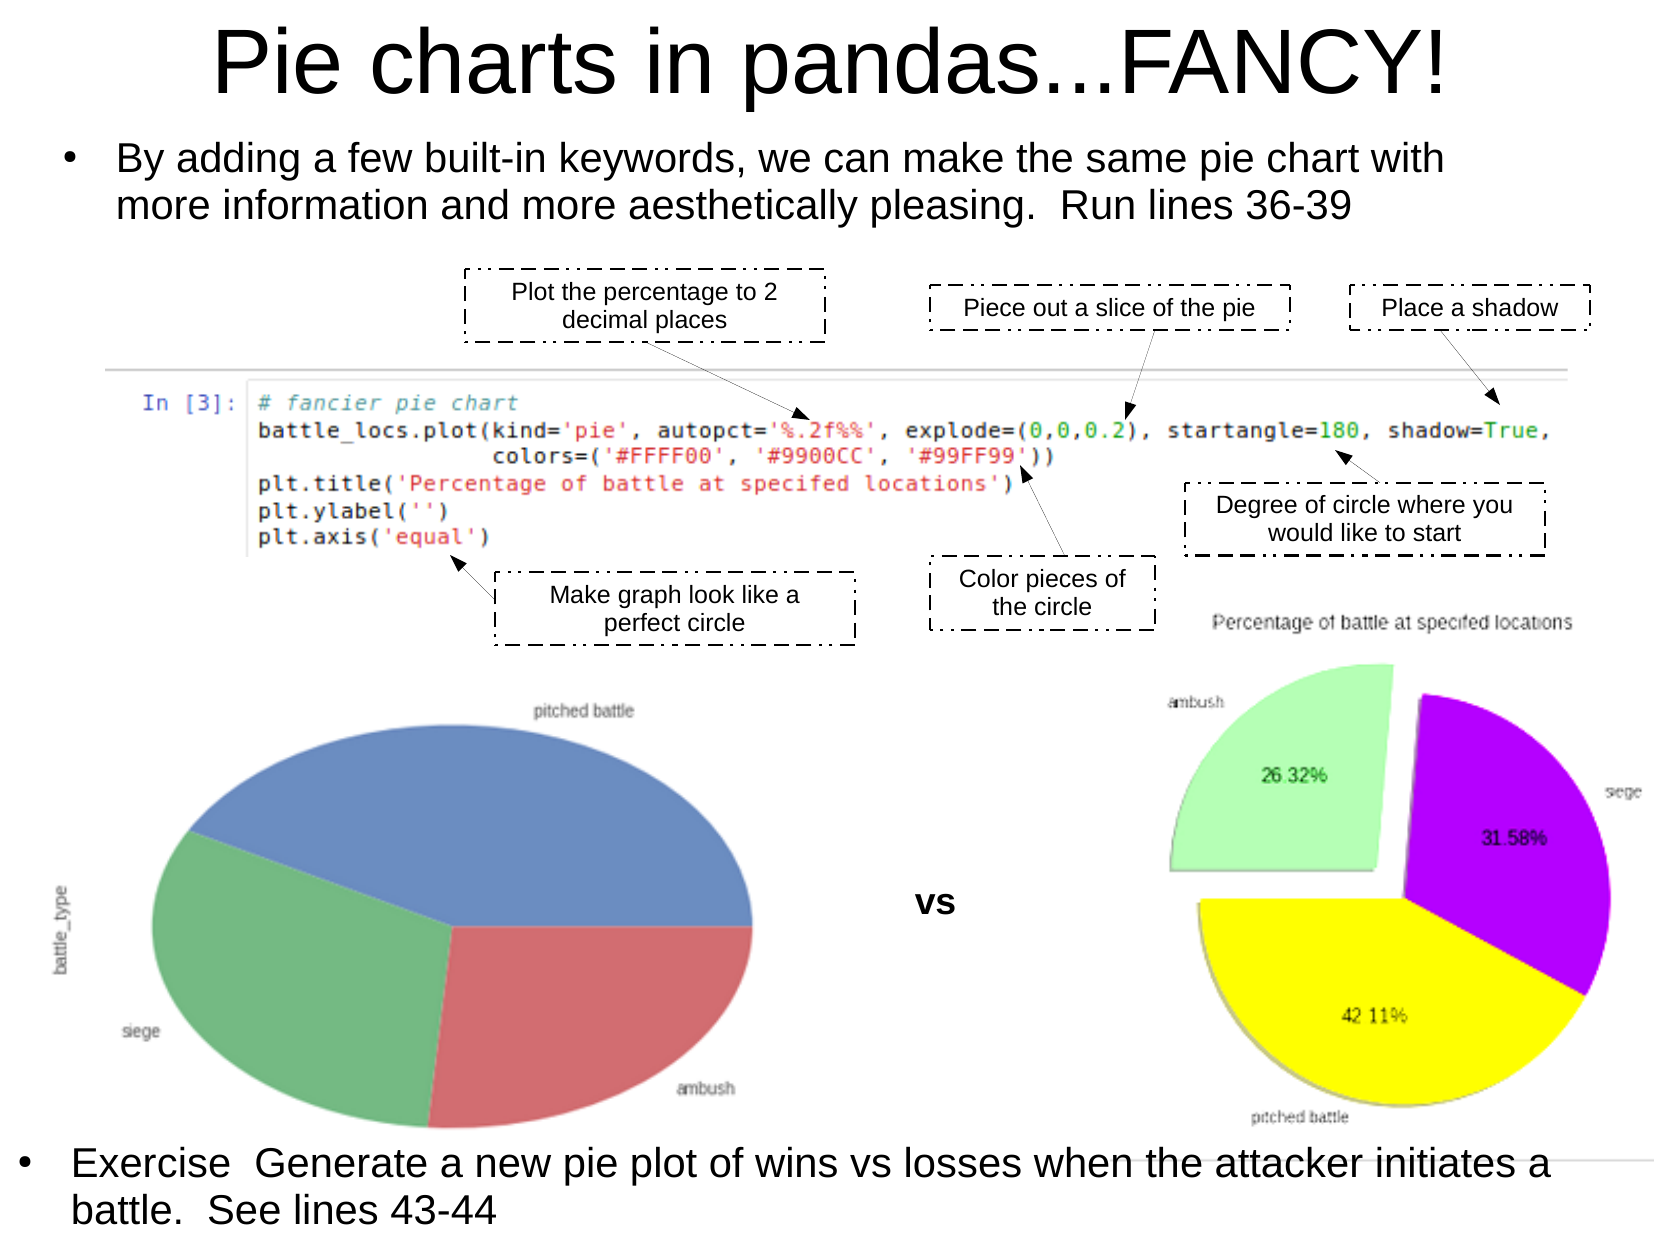

# Pie charts in pandas...FANCY!
By adding a few built-in keywords, we can make the same pie chart with more information and more aesthetically pleasing. Run lines 36-39
Plot the percentage to 2 decimal places
Piece out a slice of the pie
Place a shadow
Degree of circle where you would like to start
Color pieces of the circle
Make graph look like a perfect circle
vs
Exercise Generate a new pie plot of wins vs losses when the attacker initiates a battle. See lines 43-44